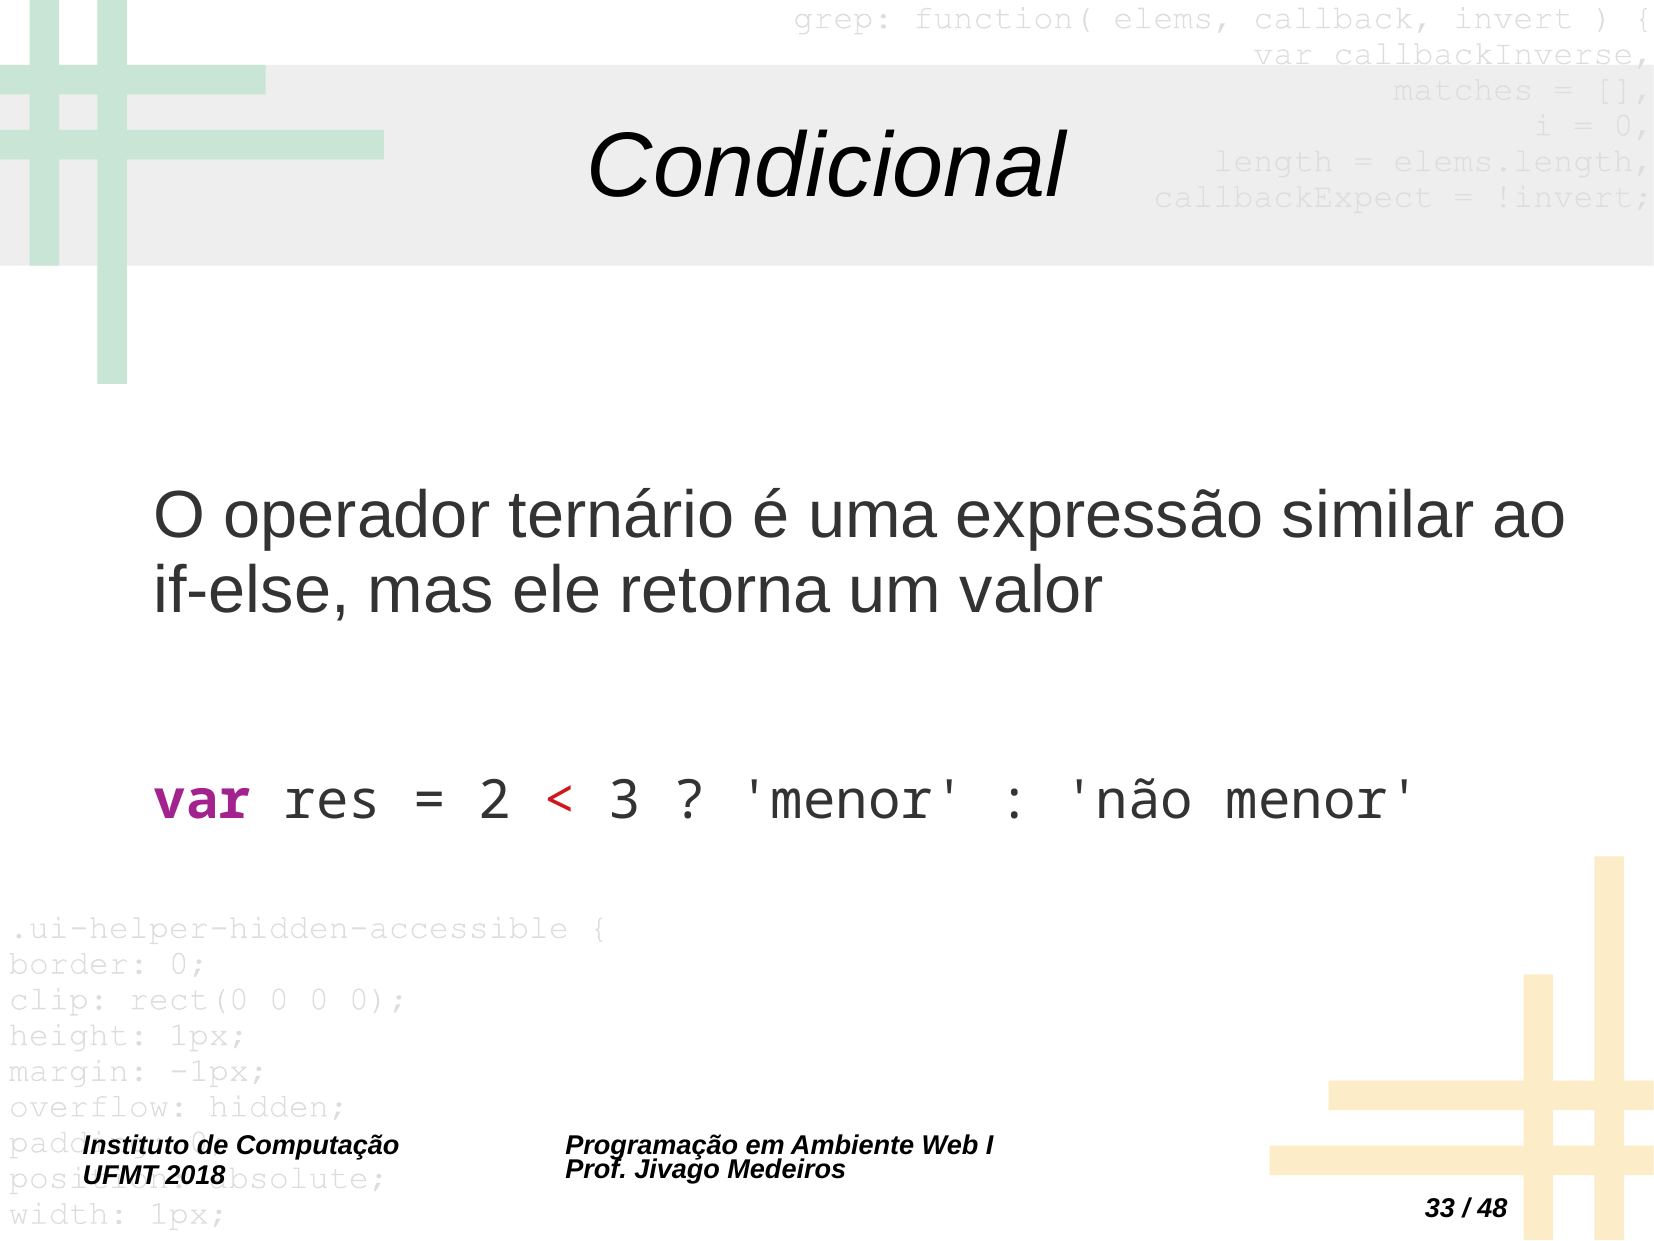

# Condicional
O operador ternário é uma expressão similar ao if-else, mas ele retorna um valor
var res = 2 < 3 ? 'menor' : 'não menor'
Programação em Ambiente Web I Prof. Jivago Medeiros
33